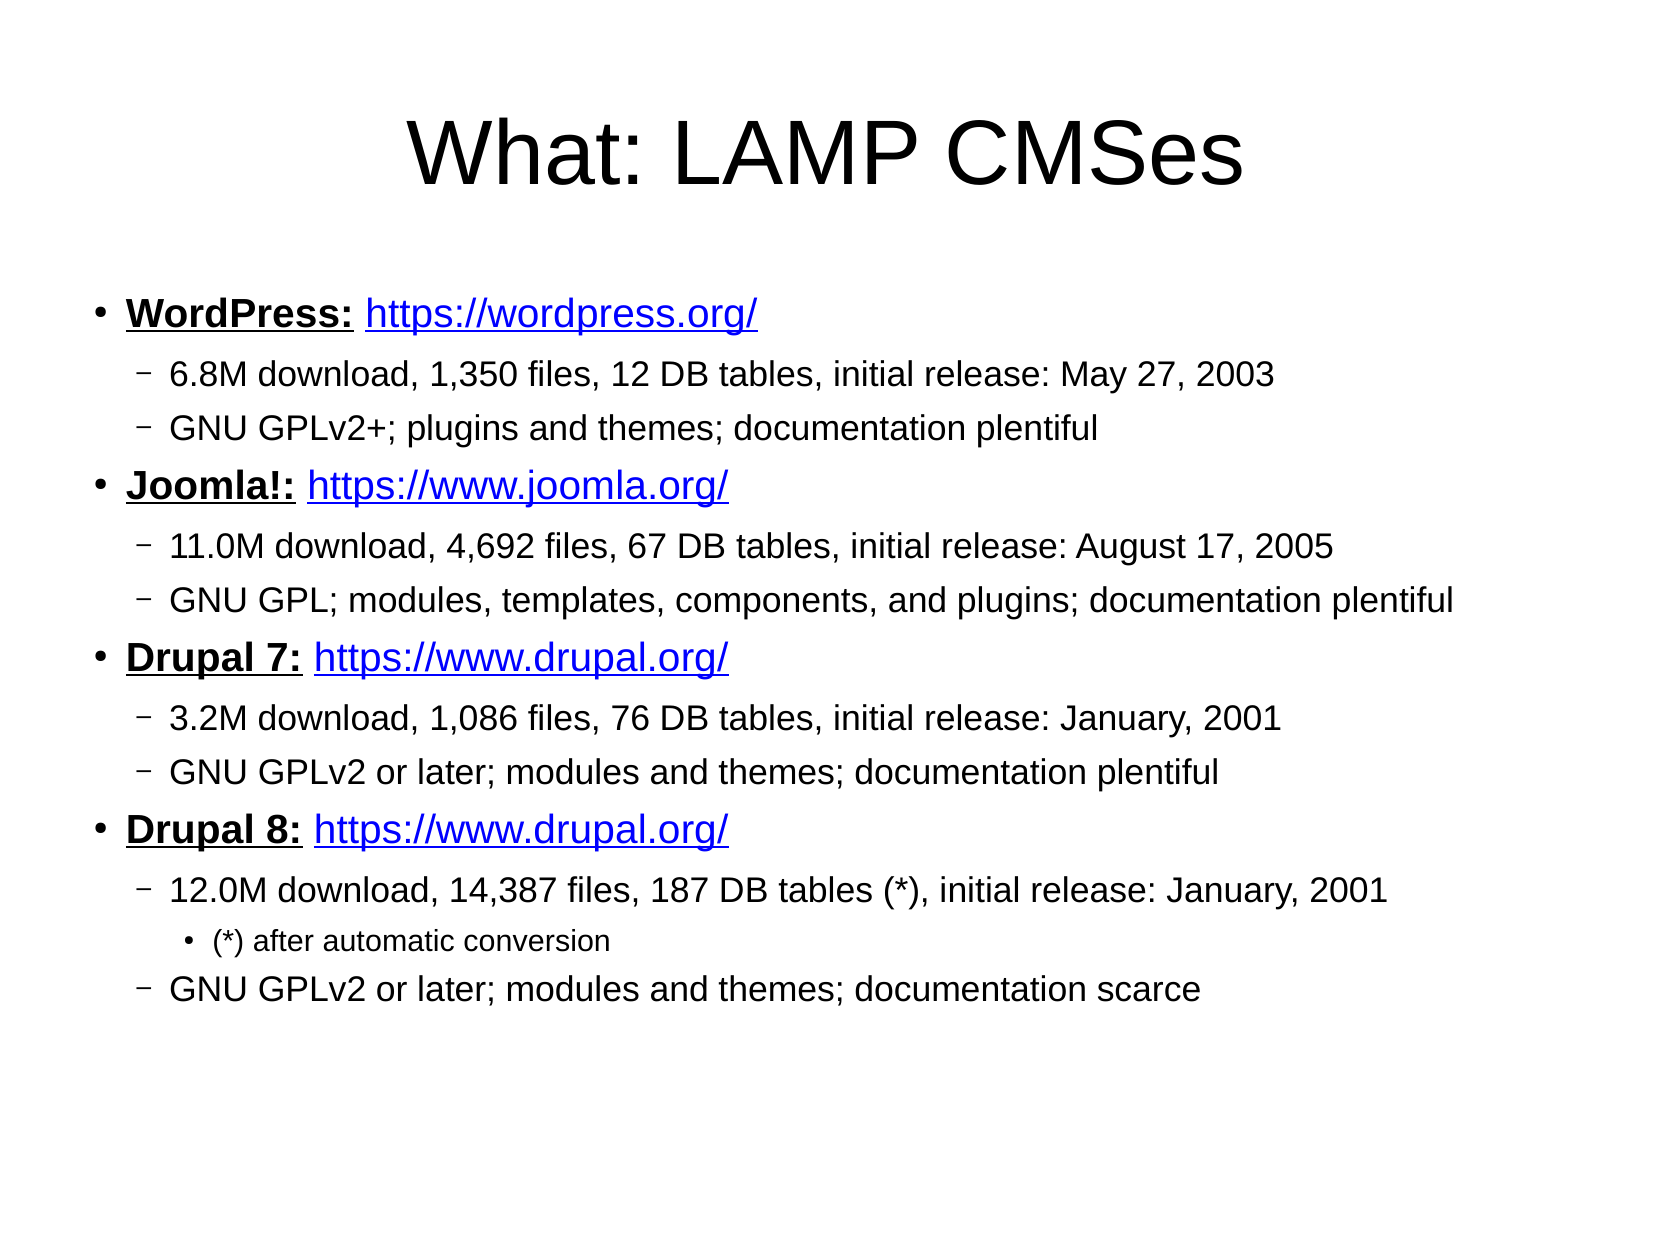

# What: LAMP CMSes
WordPress: https://wordpress.org/
6.8M download, 1,350 files, 12 DB tables, initial release: May 27, 2003
GNU GPLv2+; plugins and themes; documentation plentiful
Joomla!: https://www.joomla.org/
11.0M download, 4,692 files, 67 DB tables, initial release: August 17, 2005
GNU GPL; modules, templates, components, and plugins; documentation plentiful
Drupal 7: https://www.drupal.org/
3.2M download, 1,086 files, 76 DB tables, initial release: January, 2001
GNU GPLv2 or later; modules and themes; documentation plentiful
Drupal 8: https://www.drupal.org/
12.0M download, 14,387 files, 187 DB tables (*), initial release: January, 2001
(*) after automatic conversion
GNU GPLv2 or later; modules and themes; documentation scarce